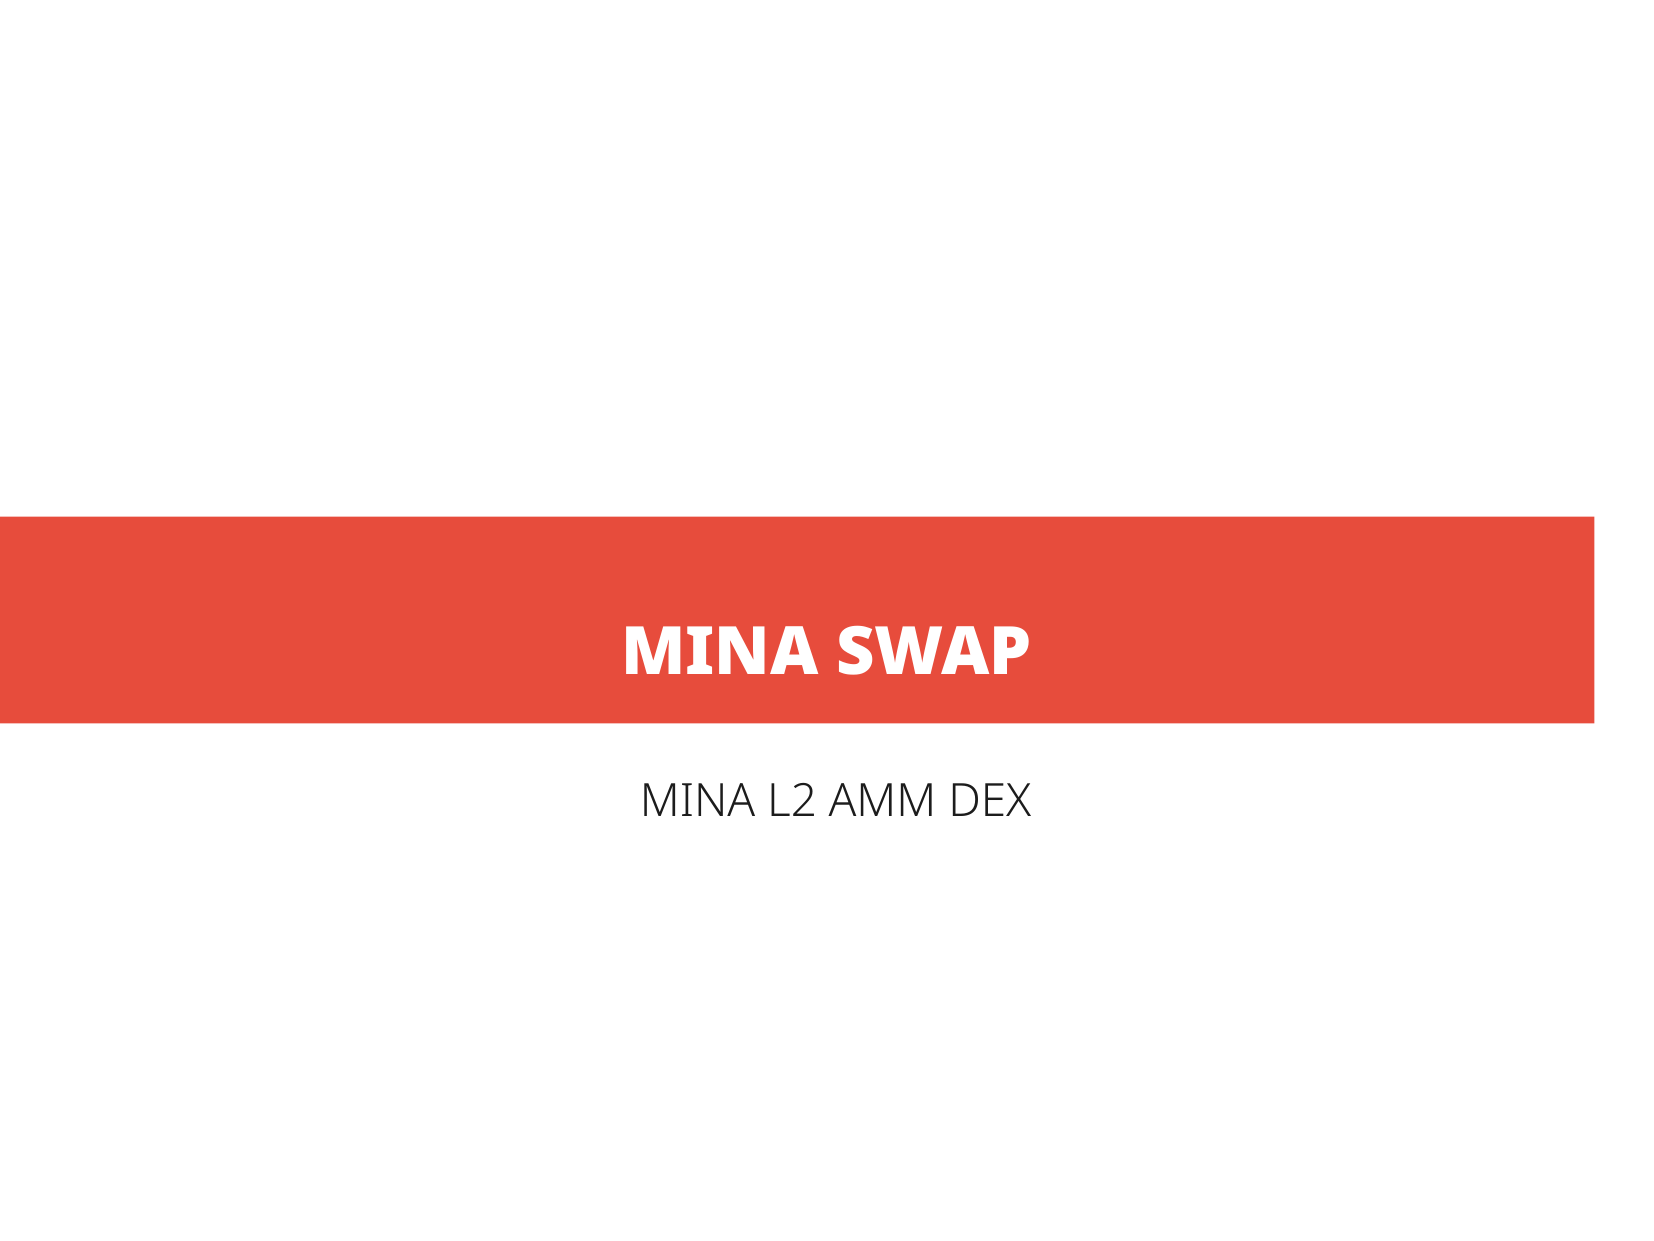

# MINA SWAP
MINA L2 AMM DEX